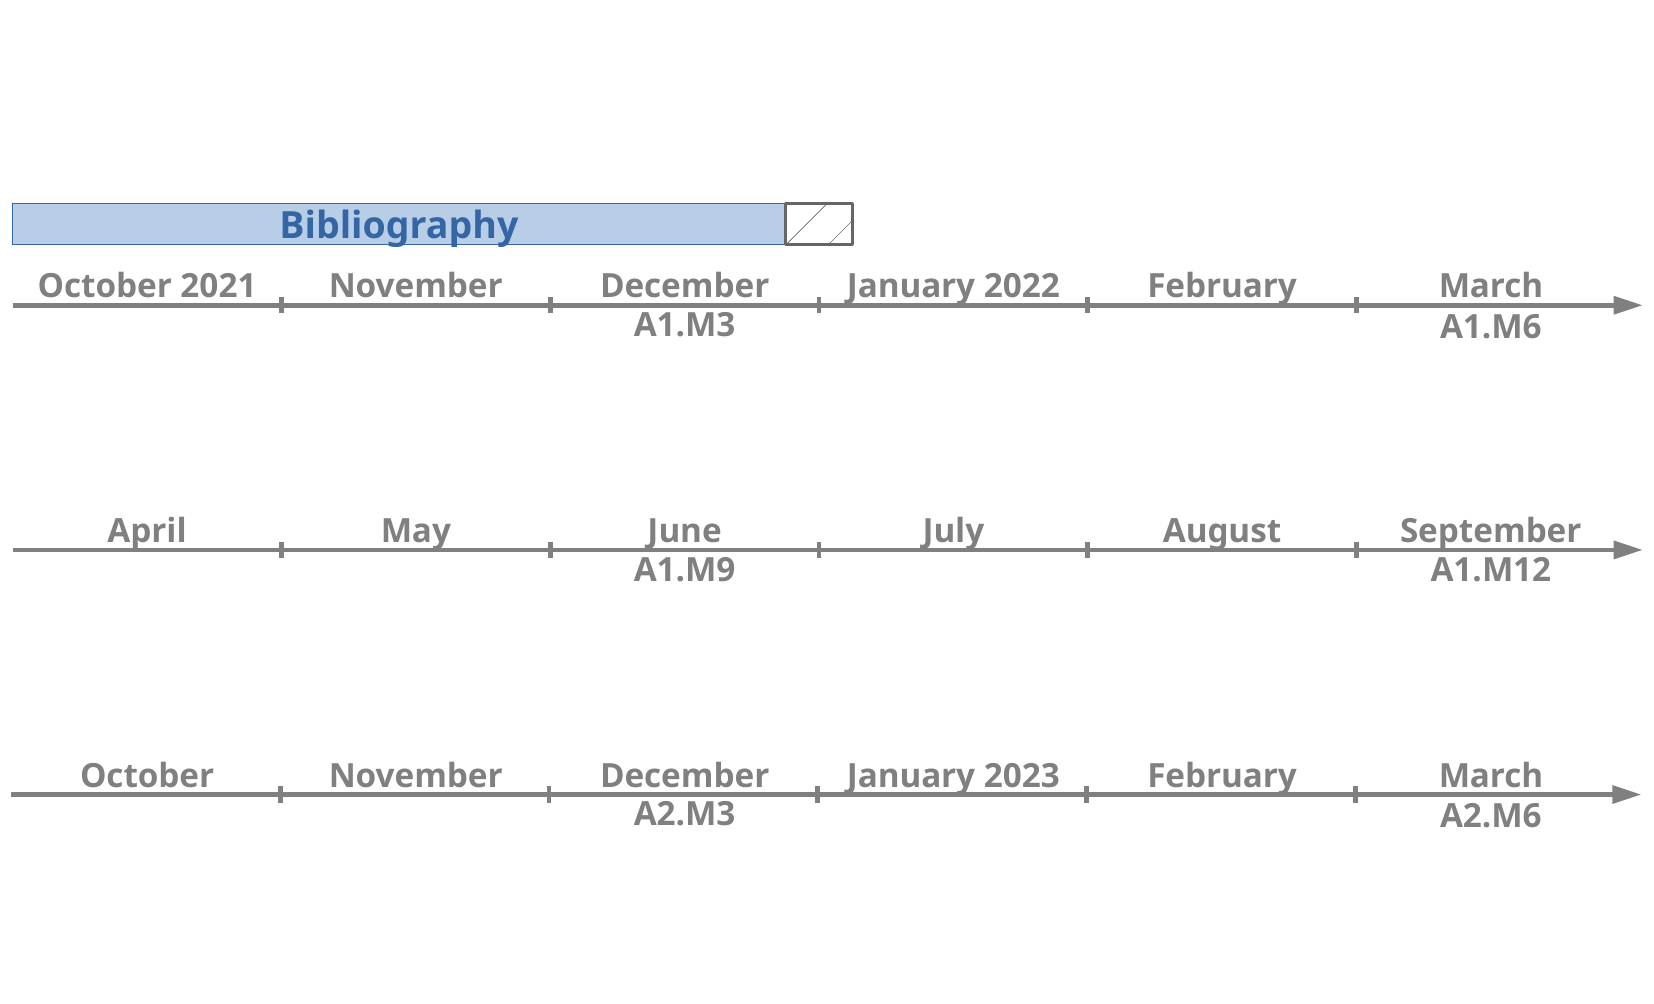

Bibliography
October 2021
November
December
January 2022
February
March
A1.M3
A1.M6
April
May
June
July
August
September
A1.M9
A1.M12
October
November
December
January 2023
February
March
A2.M3
A2.M6